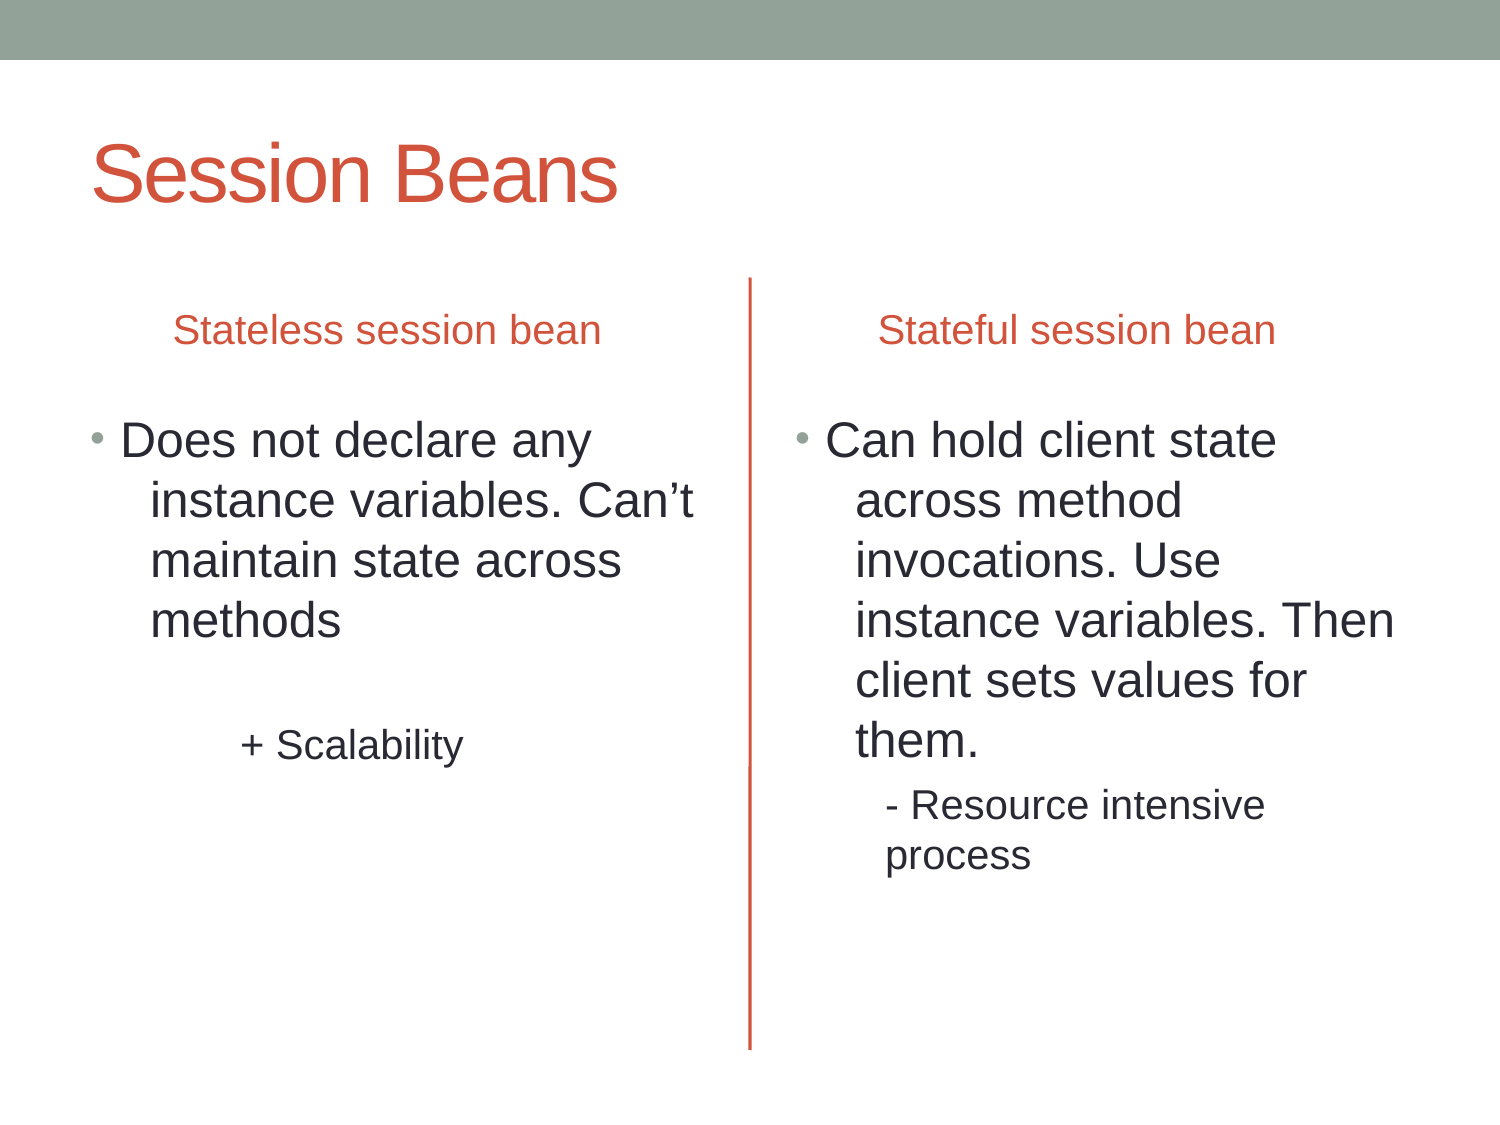

# Session Beans
Stateless session bean
Stateful session bean
Does not declare any instance variables. Can’t maintain state across methods
+ Scalability
Can hold client state across method invocations. Use instance variables. Then client sets values for them.
- Resource intensive process